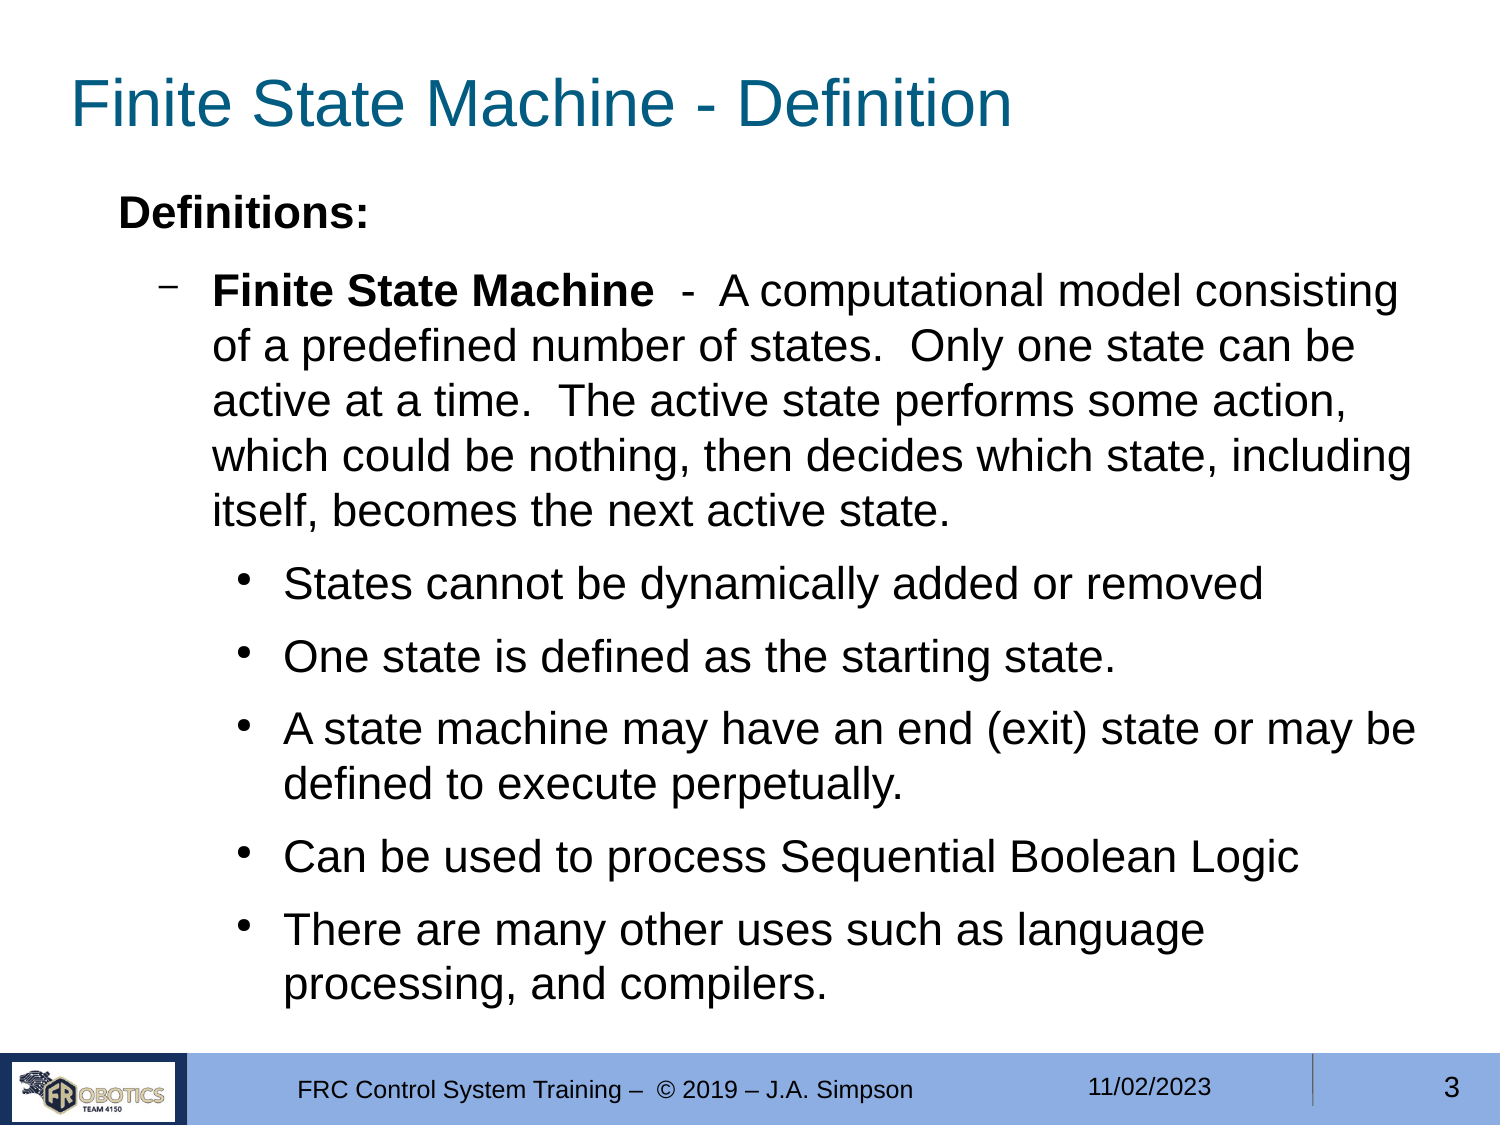

# Finite State Machine - Definition
Definitions:
Finite State Machine - A computational model consisting of a predefined number of states. Only one state can be active at a time. The active state performs some action, which could be nothing, then decides which state, including itself, becomes the next active state.
States cannot be dynamically added or removed
One state is defined as the starting state.
A state machine may have an end (exit) state or may be defined to execute perpetually.
Can be used to process Sequential Boolean Logic
There are many other uses such as language processing, and compilers.
11/02/2023
FRC Control System Training – © 2019 – J.A. Simpson